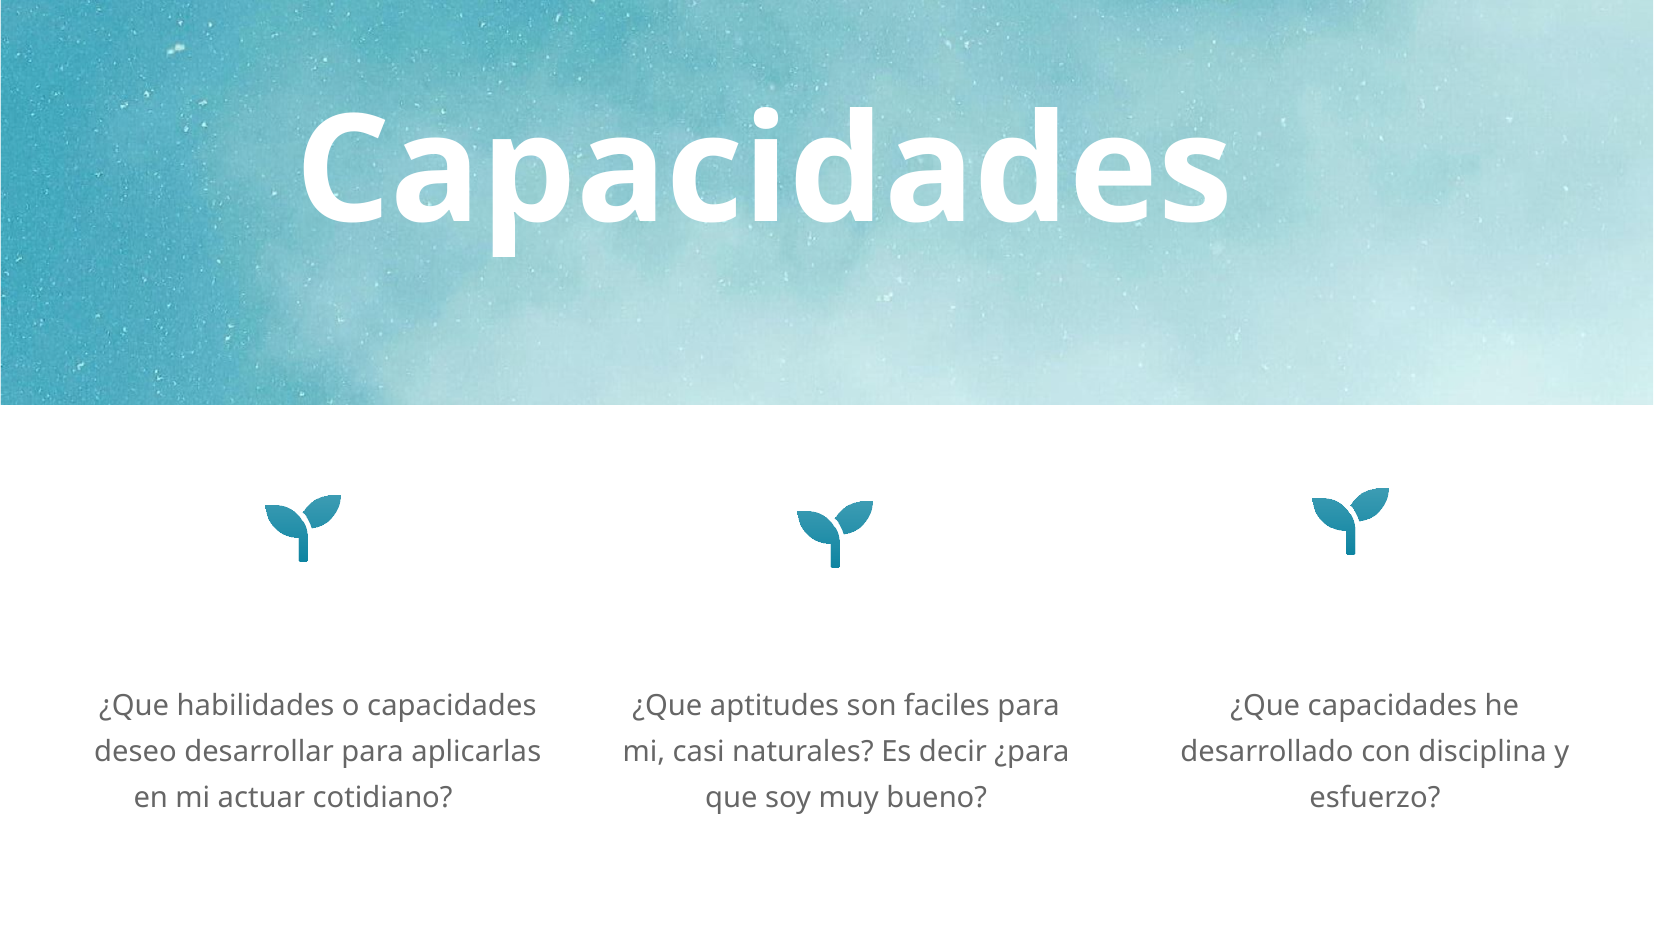

# Capacidades
¿Que habilidades o capacidades deseo desarrollar para aplicarlas en mi actuar cotidiano?
¿Que aptitudes son faciles para mi, casi naturales? Es decir ¿para que soy muy bueno?
¿Que capacidades he desarrollado con disciplina y esfuerzo?